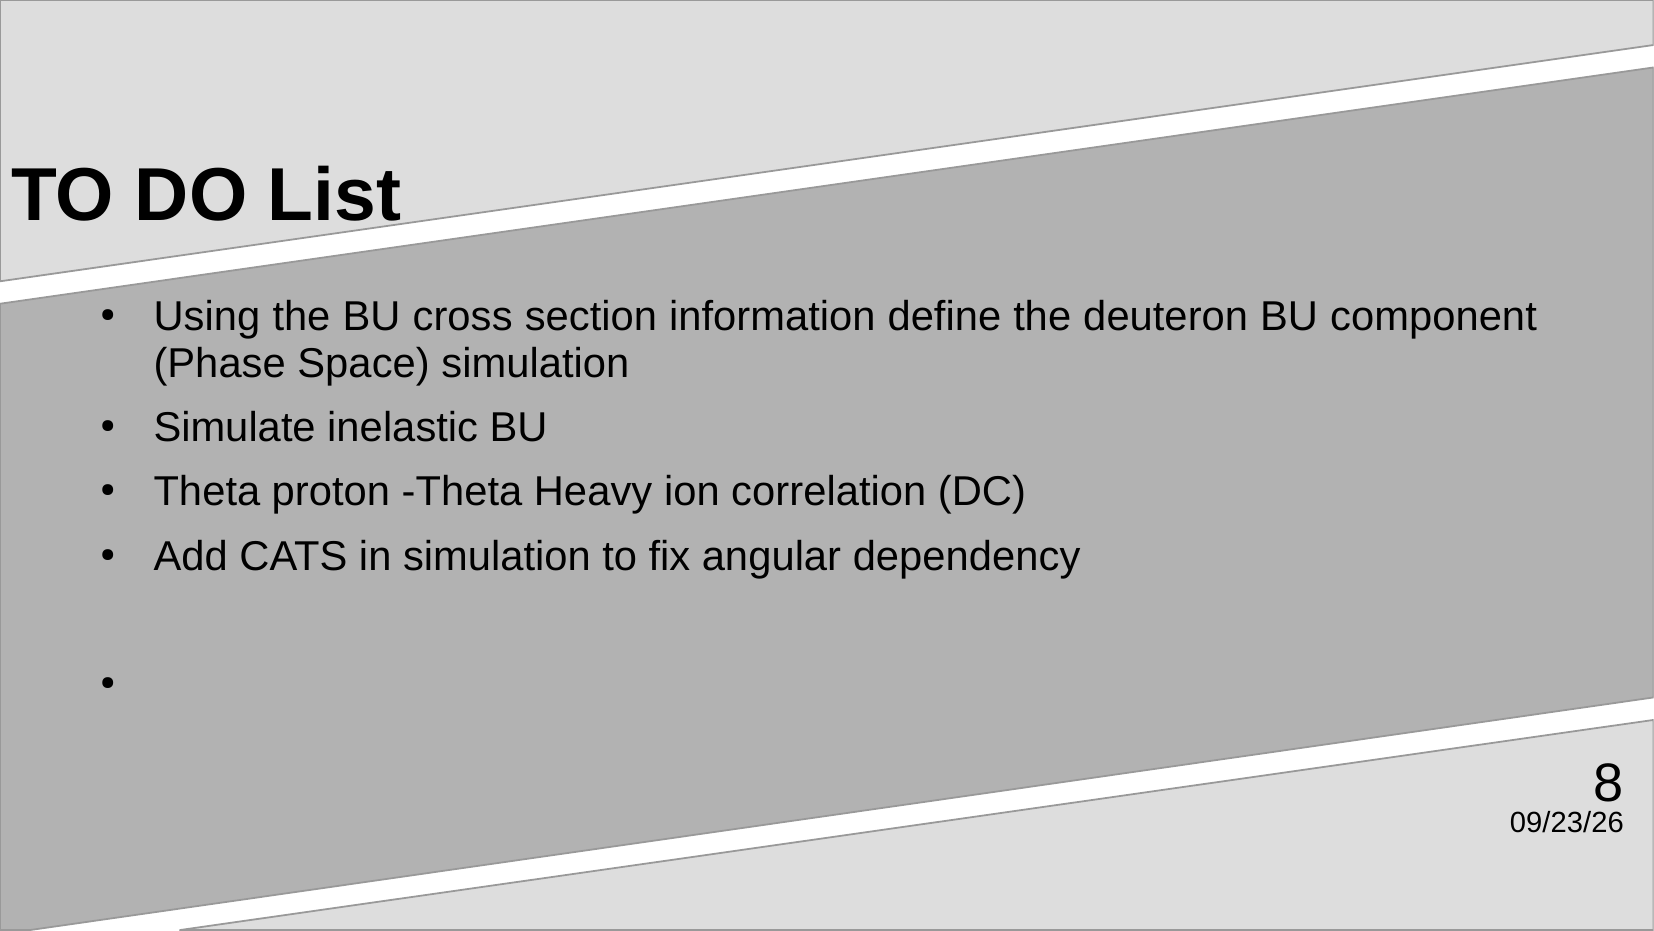

# TO DO List
Using the BU cross section information define the deuteron BU component (Phase Space) simulation
Simulate inelastic BU
Theta proton -Theta Heavy ion correlation (DC)
Add CATS in simulation to fix angular dependency
8